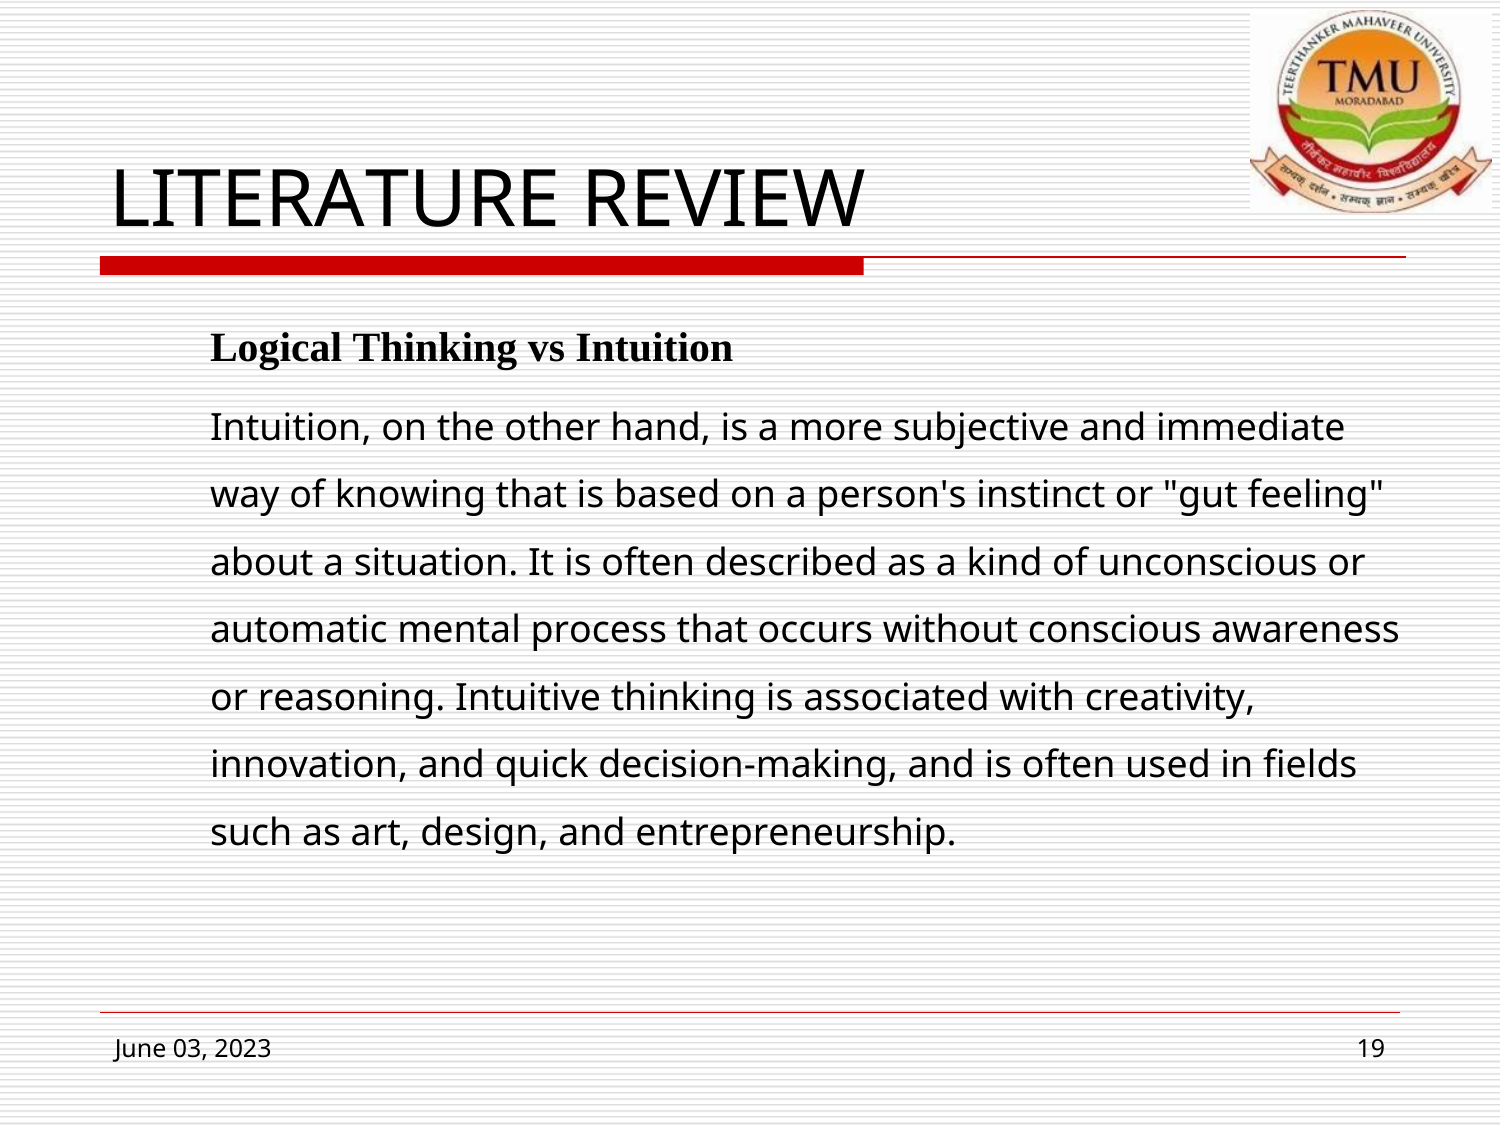

# LITERATURE REVIEW
Logical Thinking vs Intuition
Intuition, on the other hand, is a more subjective and immediate way of knowing that is based on a person's instinct or "gut feeling" about a situation. It is often described as a kind of unconscious or automatic mental process that occurs without conscious awareness or reasoning. Intuitive thinking is associated with creativity, innovation, and quick decision-making, and is often used in fields such as art, design, and entrepreneurship.
June 03, 2023